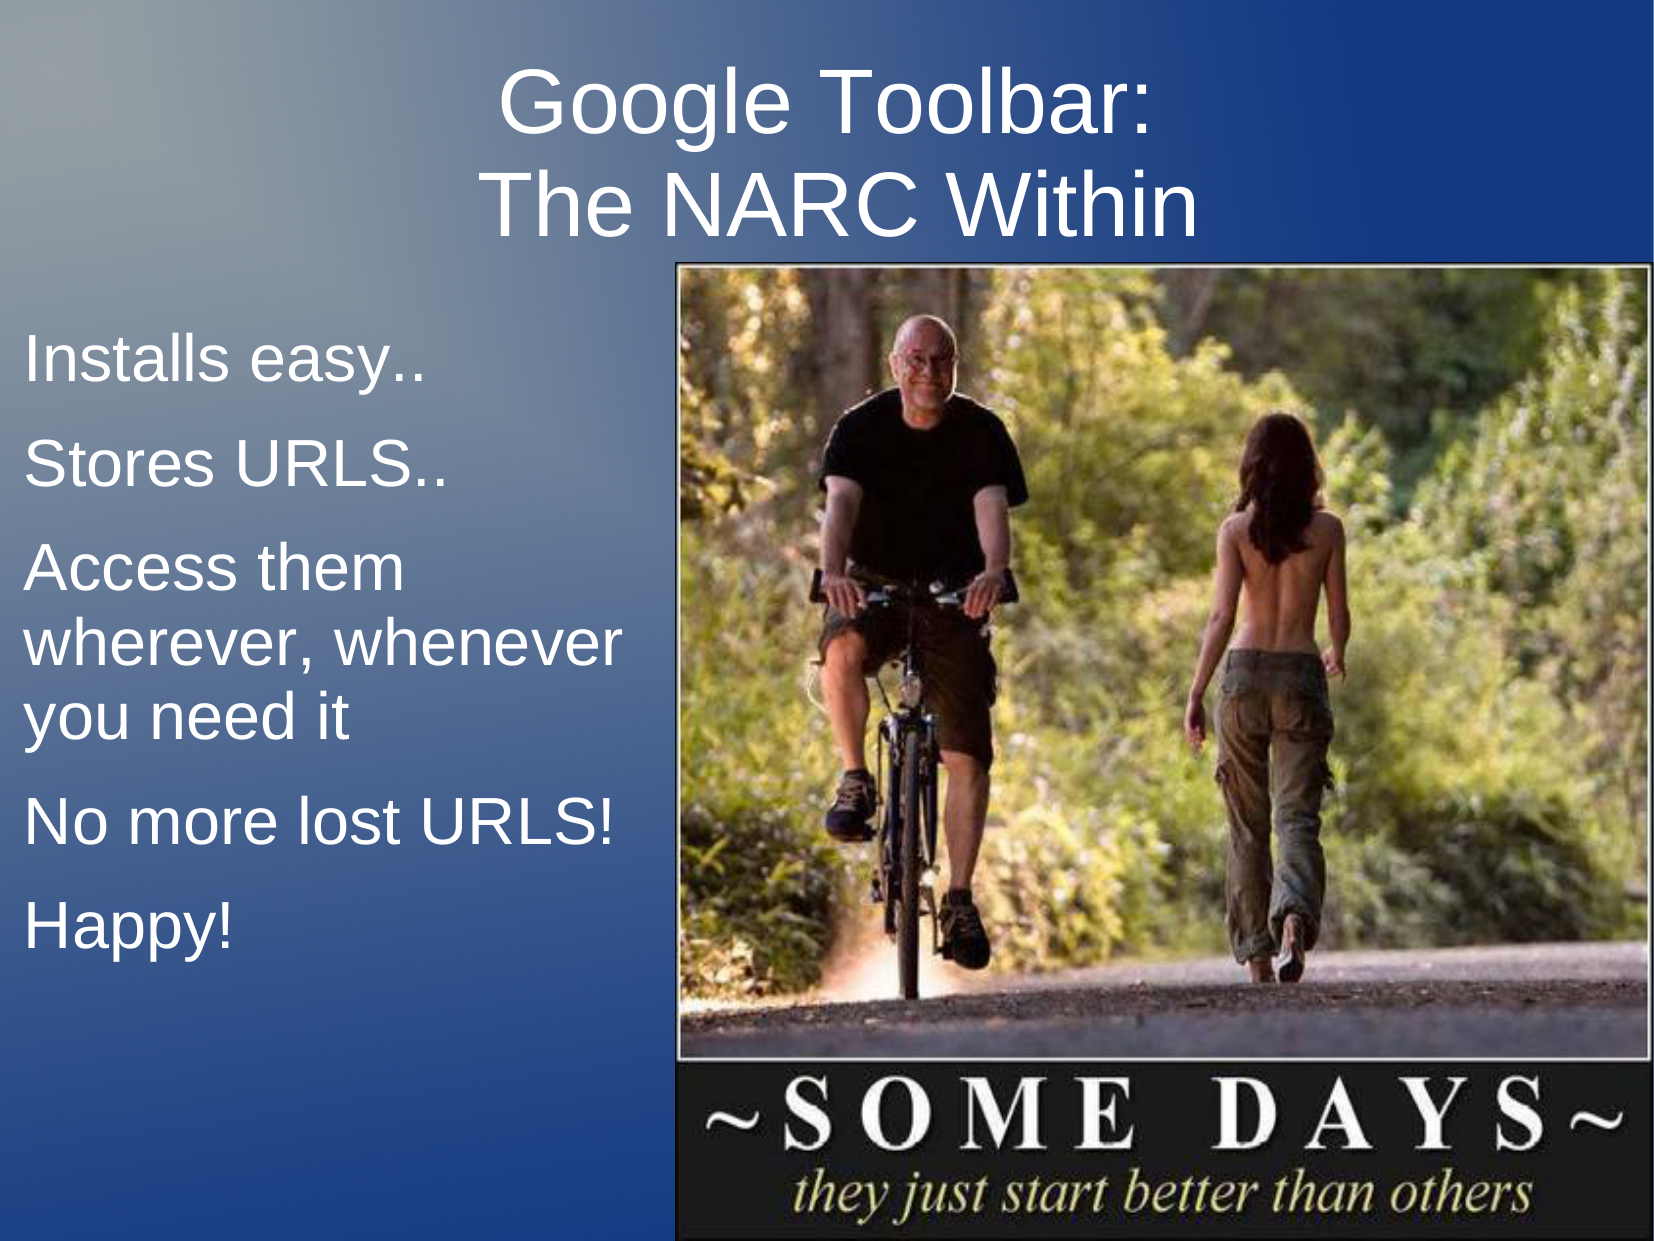

# Google Toolbar: The NARC Within
Installs easy..
Stores URLS..
Access them wherever, whenever you need it
No more lost URLS!
Happy!